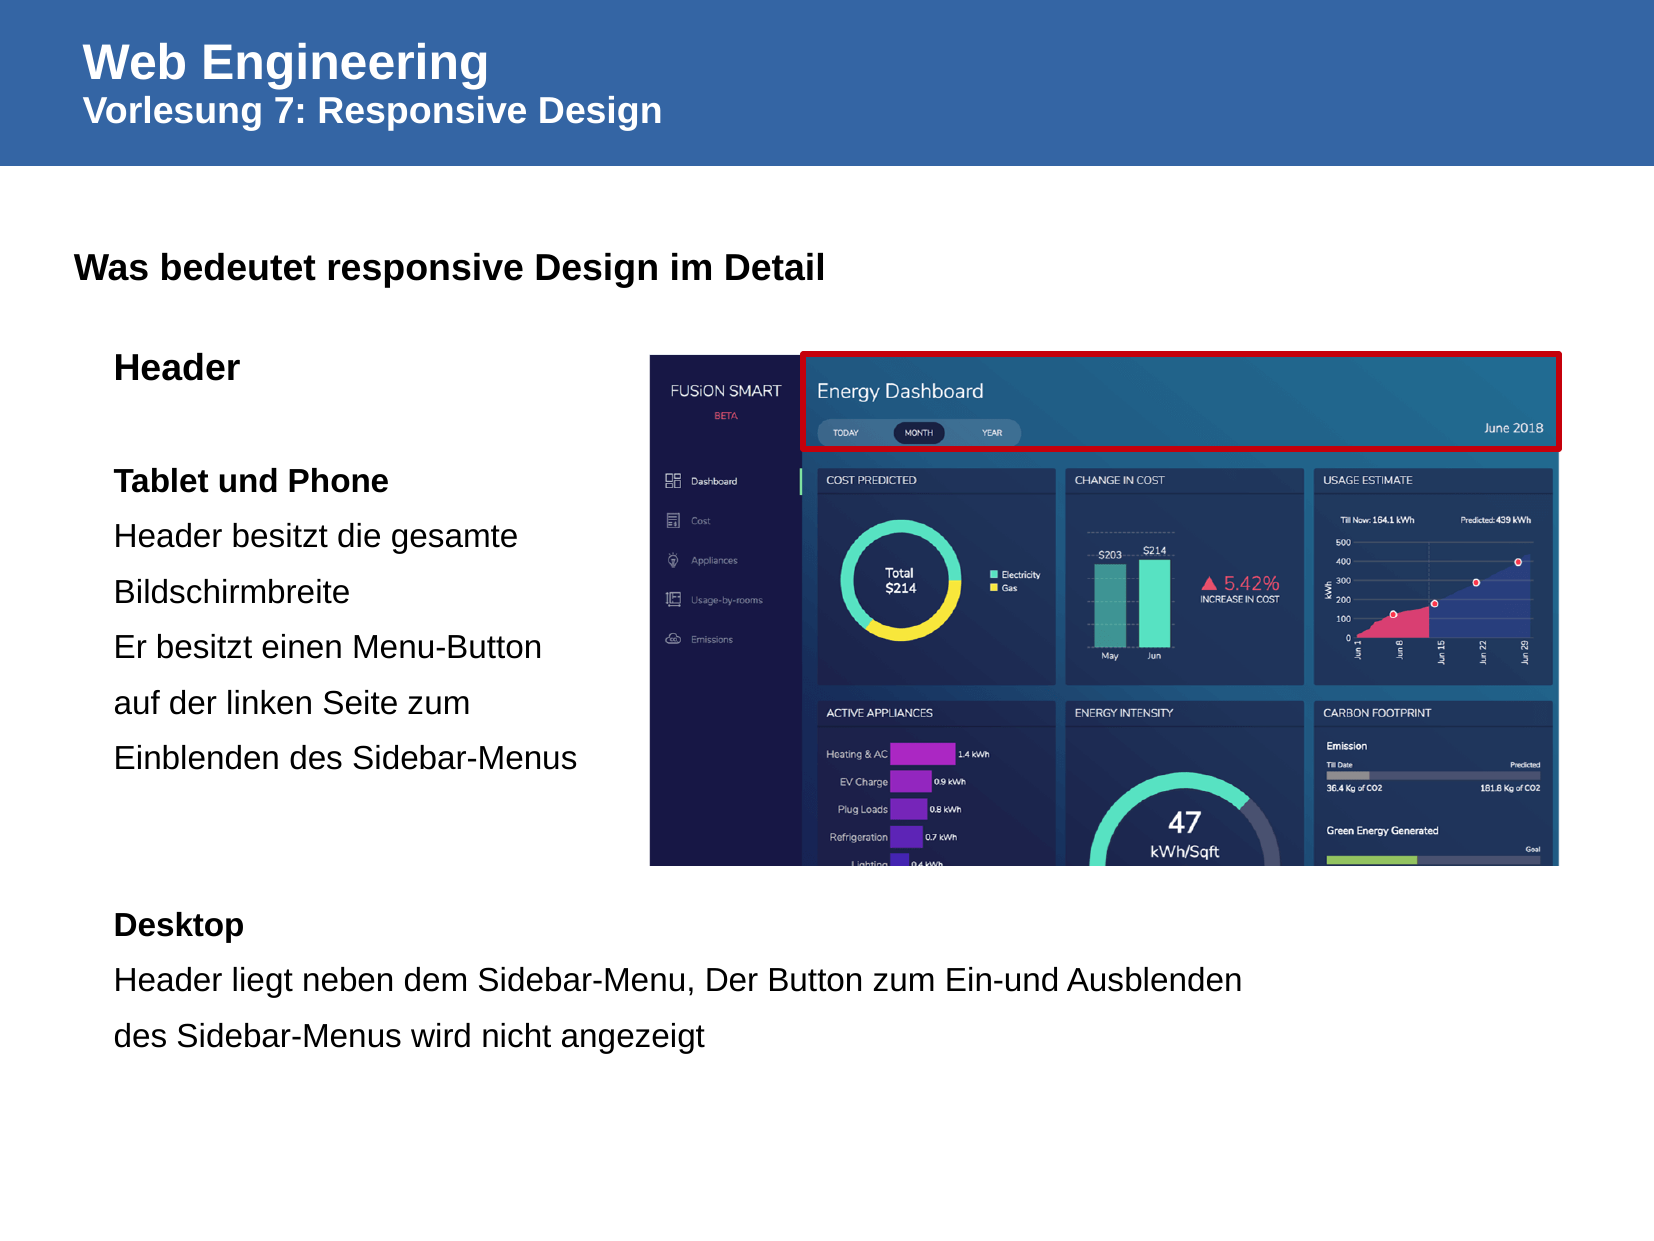

# Web Engineering Vorlesung 7: Responsive Design
Was bedeutet responsive Design im Detail
Header
Tablet und Phone
Header besitzt die gesamte
Bildschirmbreite
Er besitzt einen Menu-Button
auf der linken Seite zum
Einblenden des Sidebar-Menus
Desktop
Header liegt neben dem Sidebar-Menu, Der Button zum Ein-und Ausblenden
des Sidebar-Menus wird nicht angezeigt